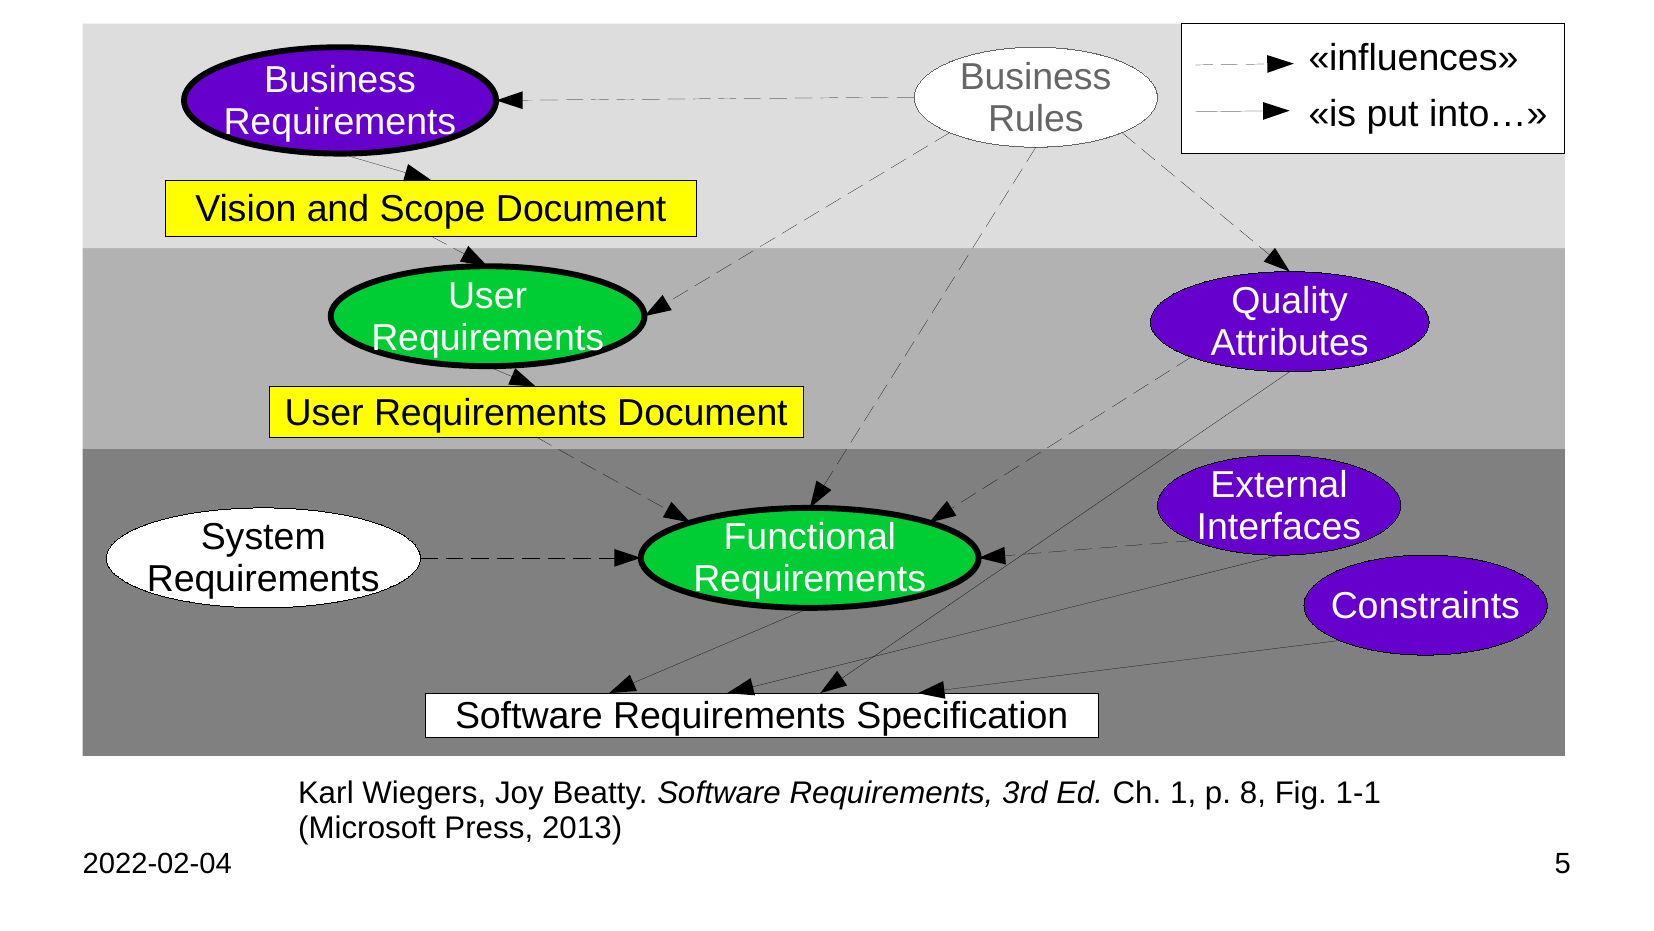

«influences»
«is put into…»
Business
Requirements
Business
Rules
Vision and Scope Document
User
Requirements
Quality
Attributes
User Requirements Document
External
Interfaces
System
Requirements
Functional
Requirements
Constraints
Software Requirements Specification
Karl Wiegers, Joy Beatty. Software Requirements, 3rd Ed. Ch. 1, p. 8, Fig. 1-1
(Microsoft Press, 2013)
2022-02-04
5